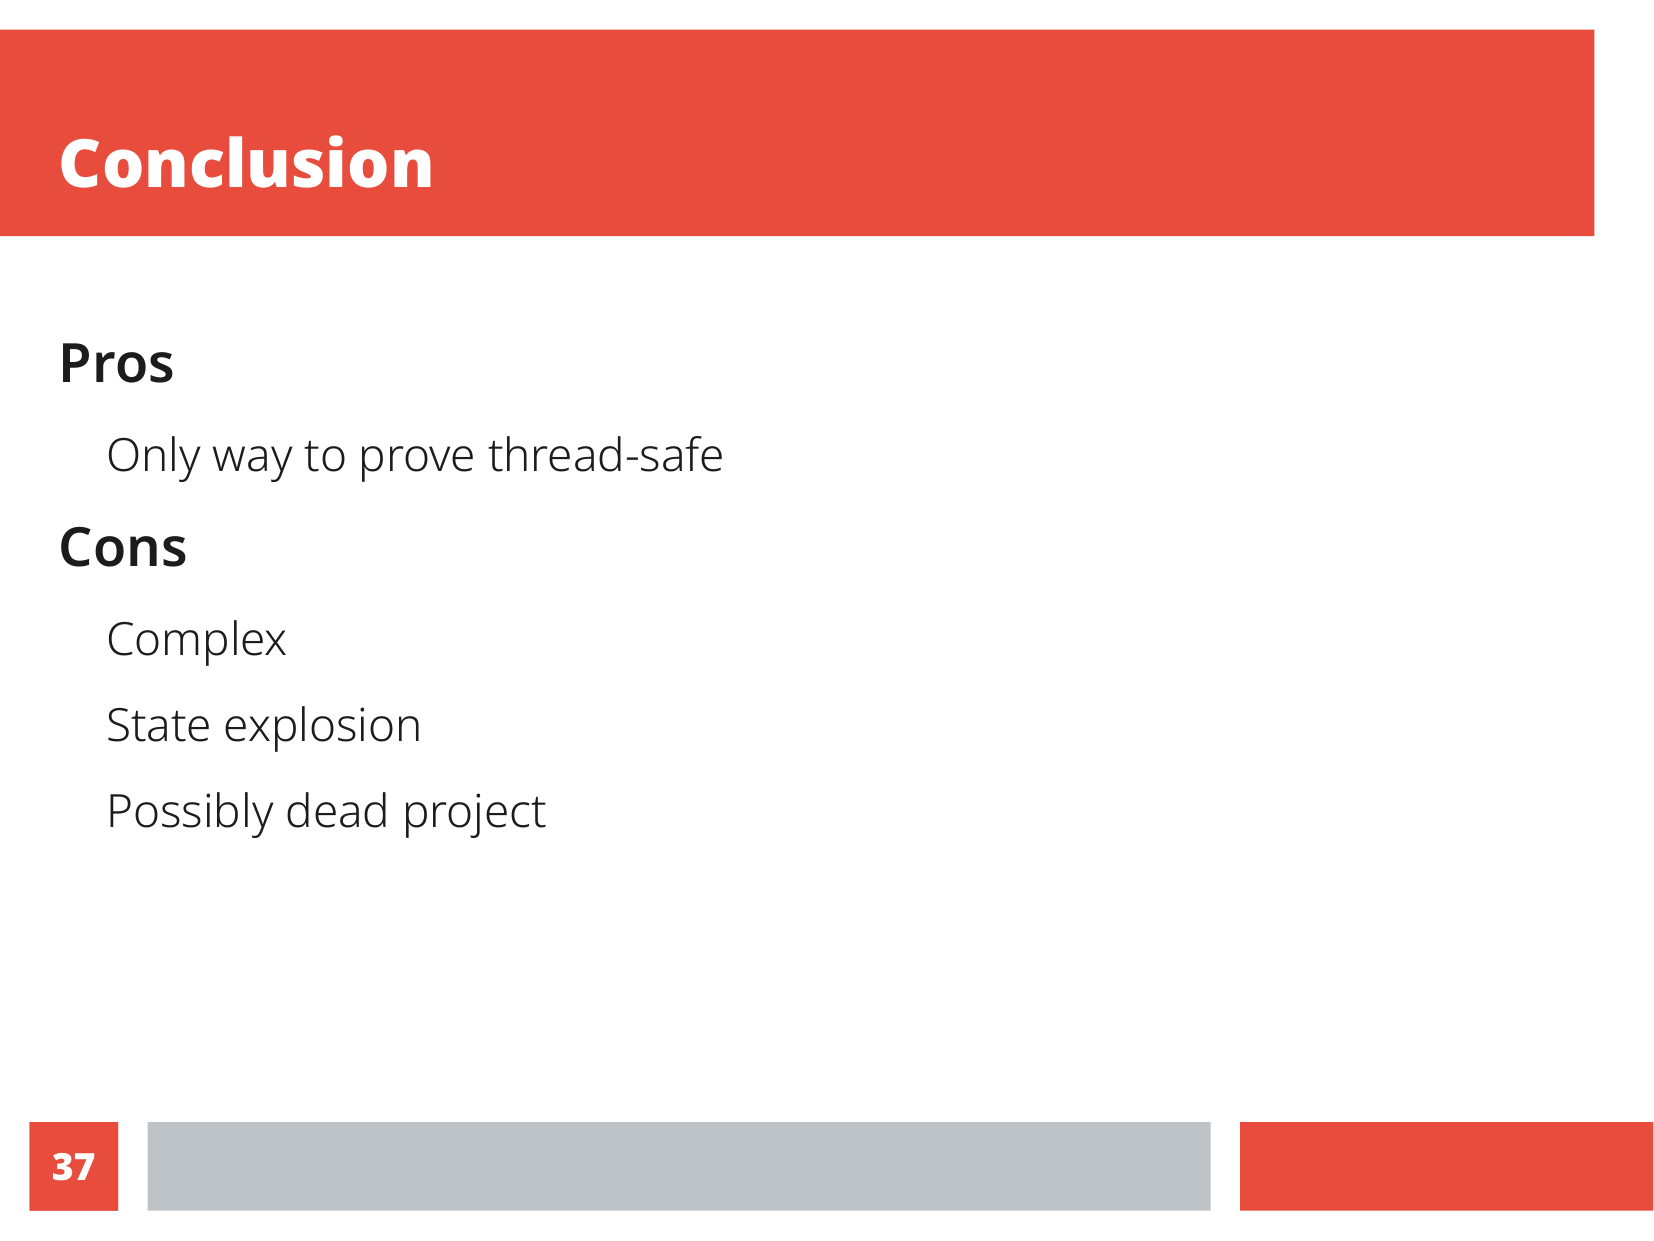

# Conclusion
Pros
Only way to prove thread-safe
Cons
Complex
State explosion
Possibly dead project
37